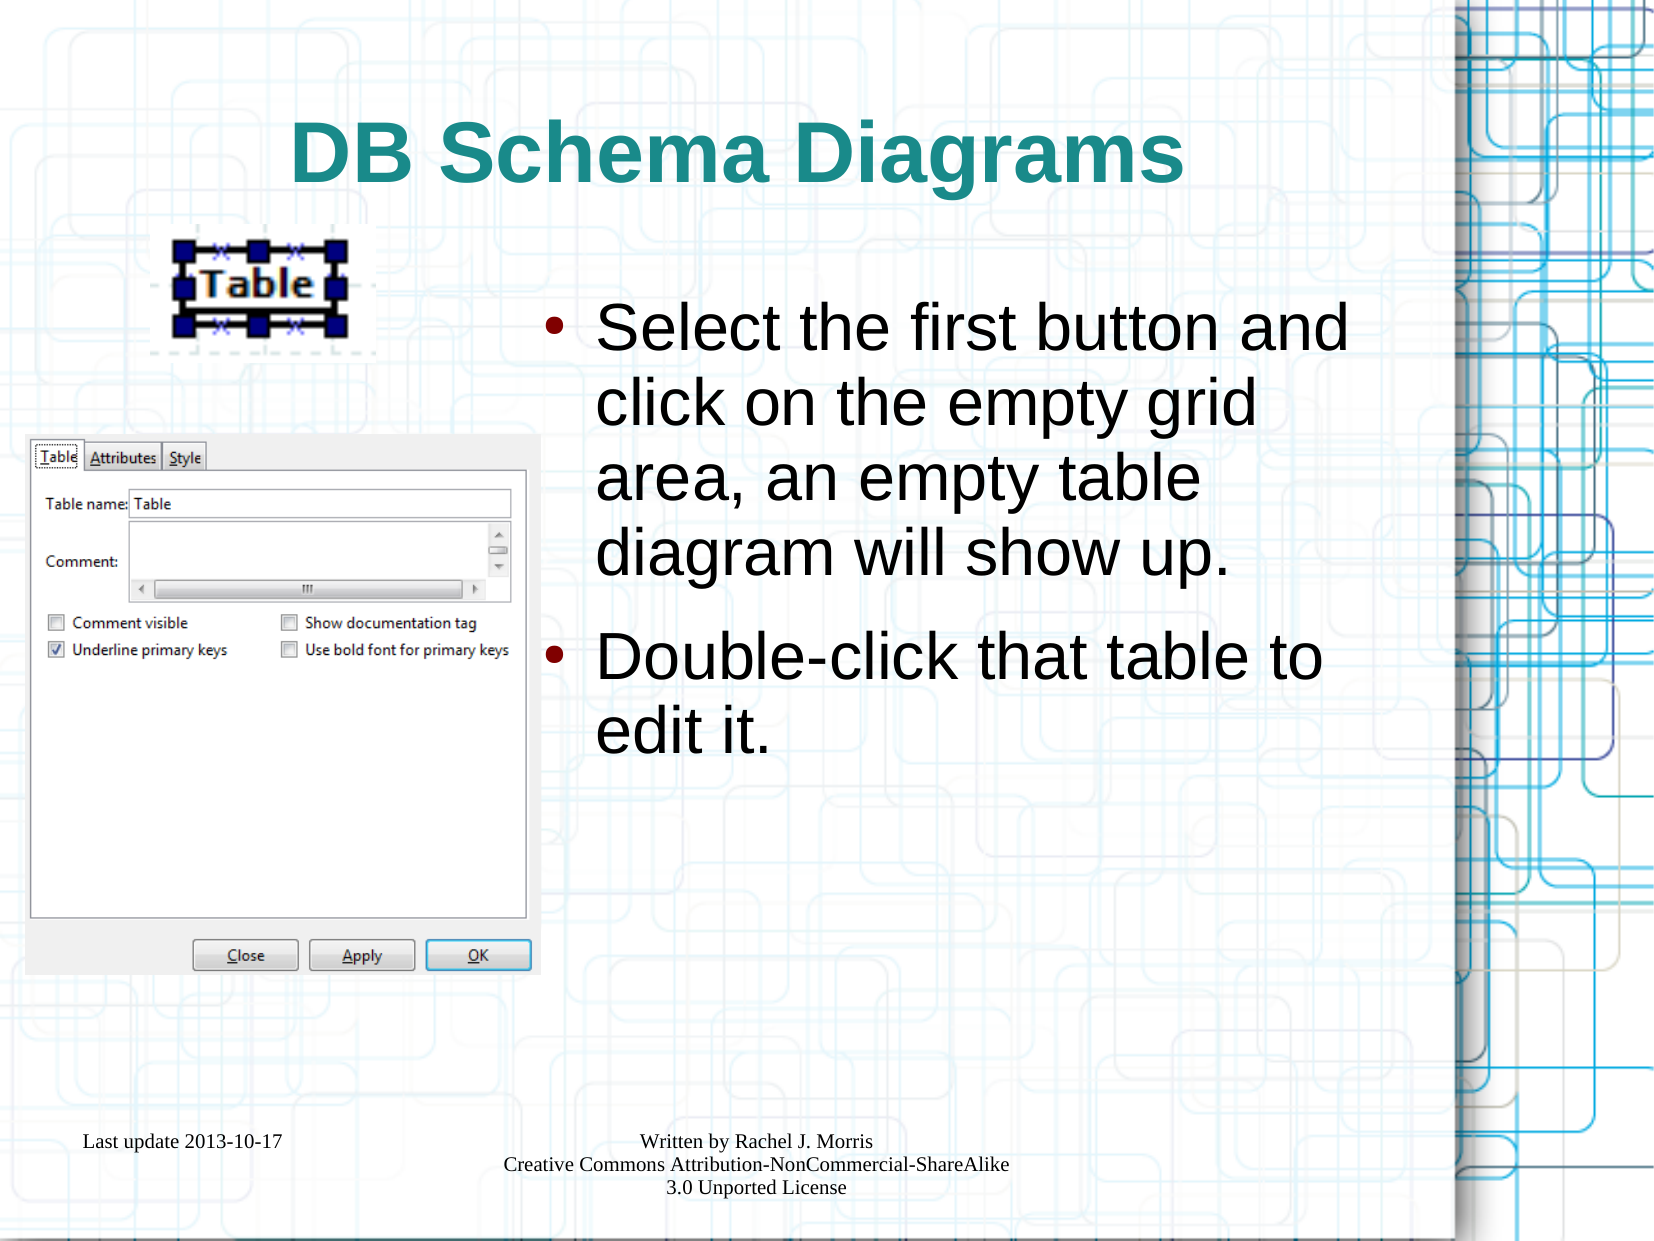

# DB Schema Diagrams
Select the first button and click on the empty grid area, an empty table diagram will show up.
Double-click that table to edit it.